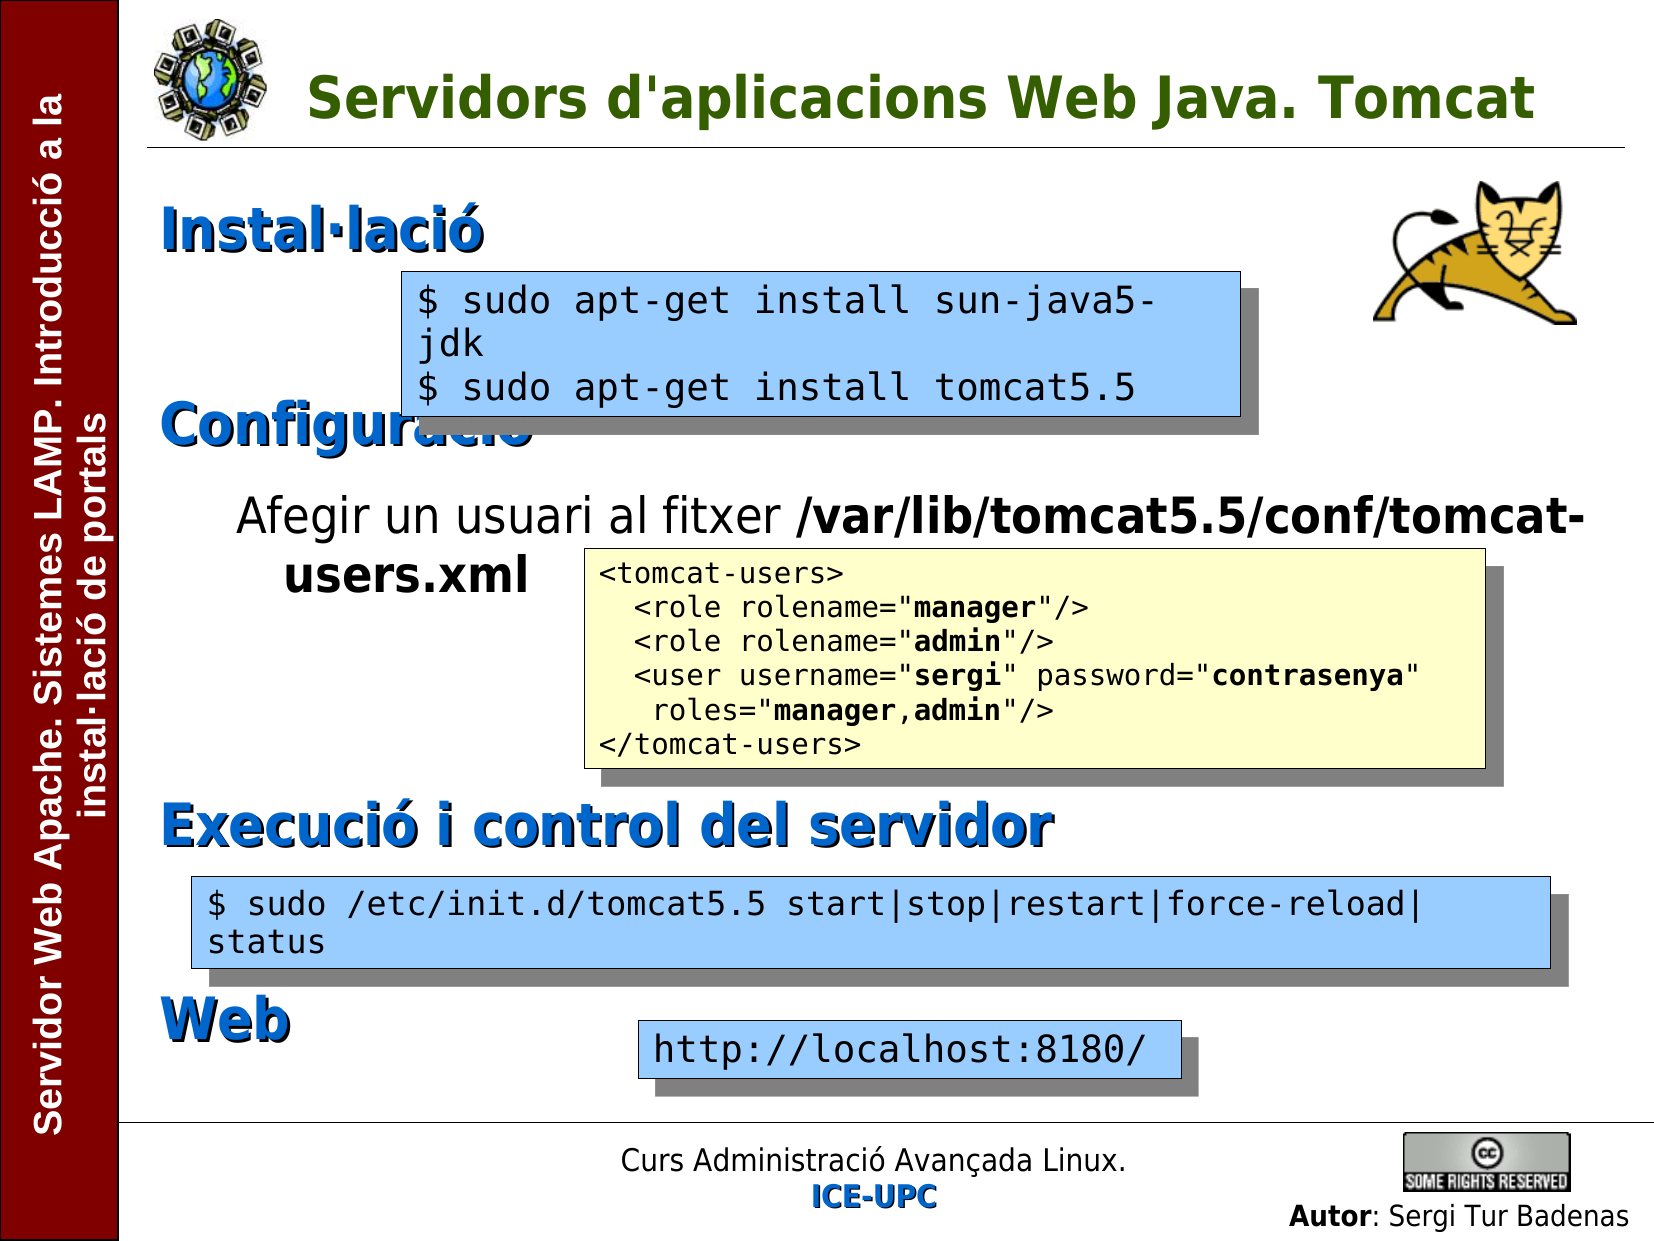

# Servidors d'aplicacions Web Java. Tomcat
Instal·lació
Configuració
Afegir un usuari al fitxer /var/lib/tomcat5.5/conf/tomcat-users.xml
Execució i control del servidor
Web
$ sudo apt-get install sun-java5-jdk
$ sudo apt-get install tomcat5.5
<tomcat-users>
 <role rolename="manager"/>
 <role rolename="admin"/>
 <user username="sergi" password="contrasenya"
 roles="manager,admin"/>
</tomcat-users>
$ sudo /etc/init.d/tomcat5.5 start|stop|restart|force-reload|status
http://localhost:8180/